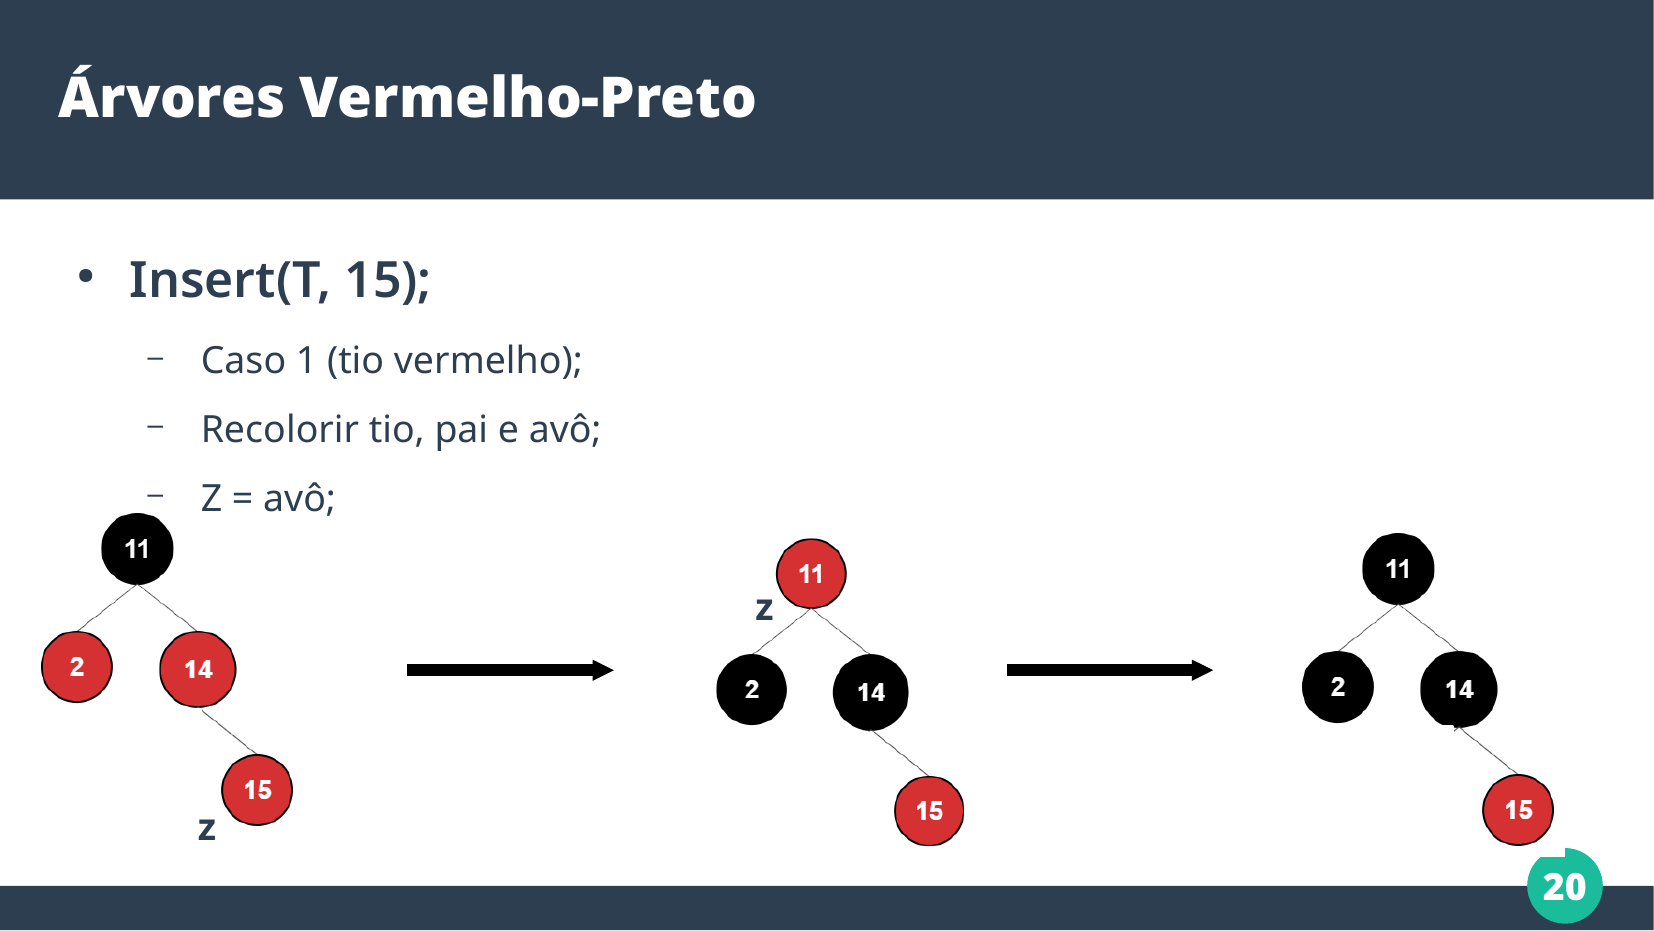

# Árvores Vermelho-Preto
Insert(T, 15);
Caso 1 (tio vermelho);
Recolorir tio, pai e avô;
Z = avô;
z
z